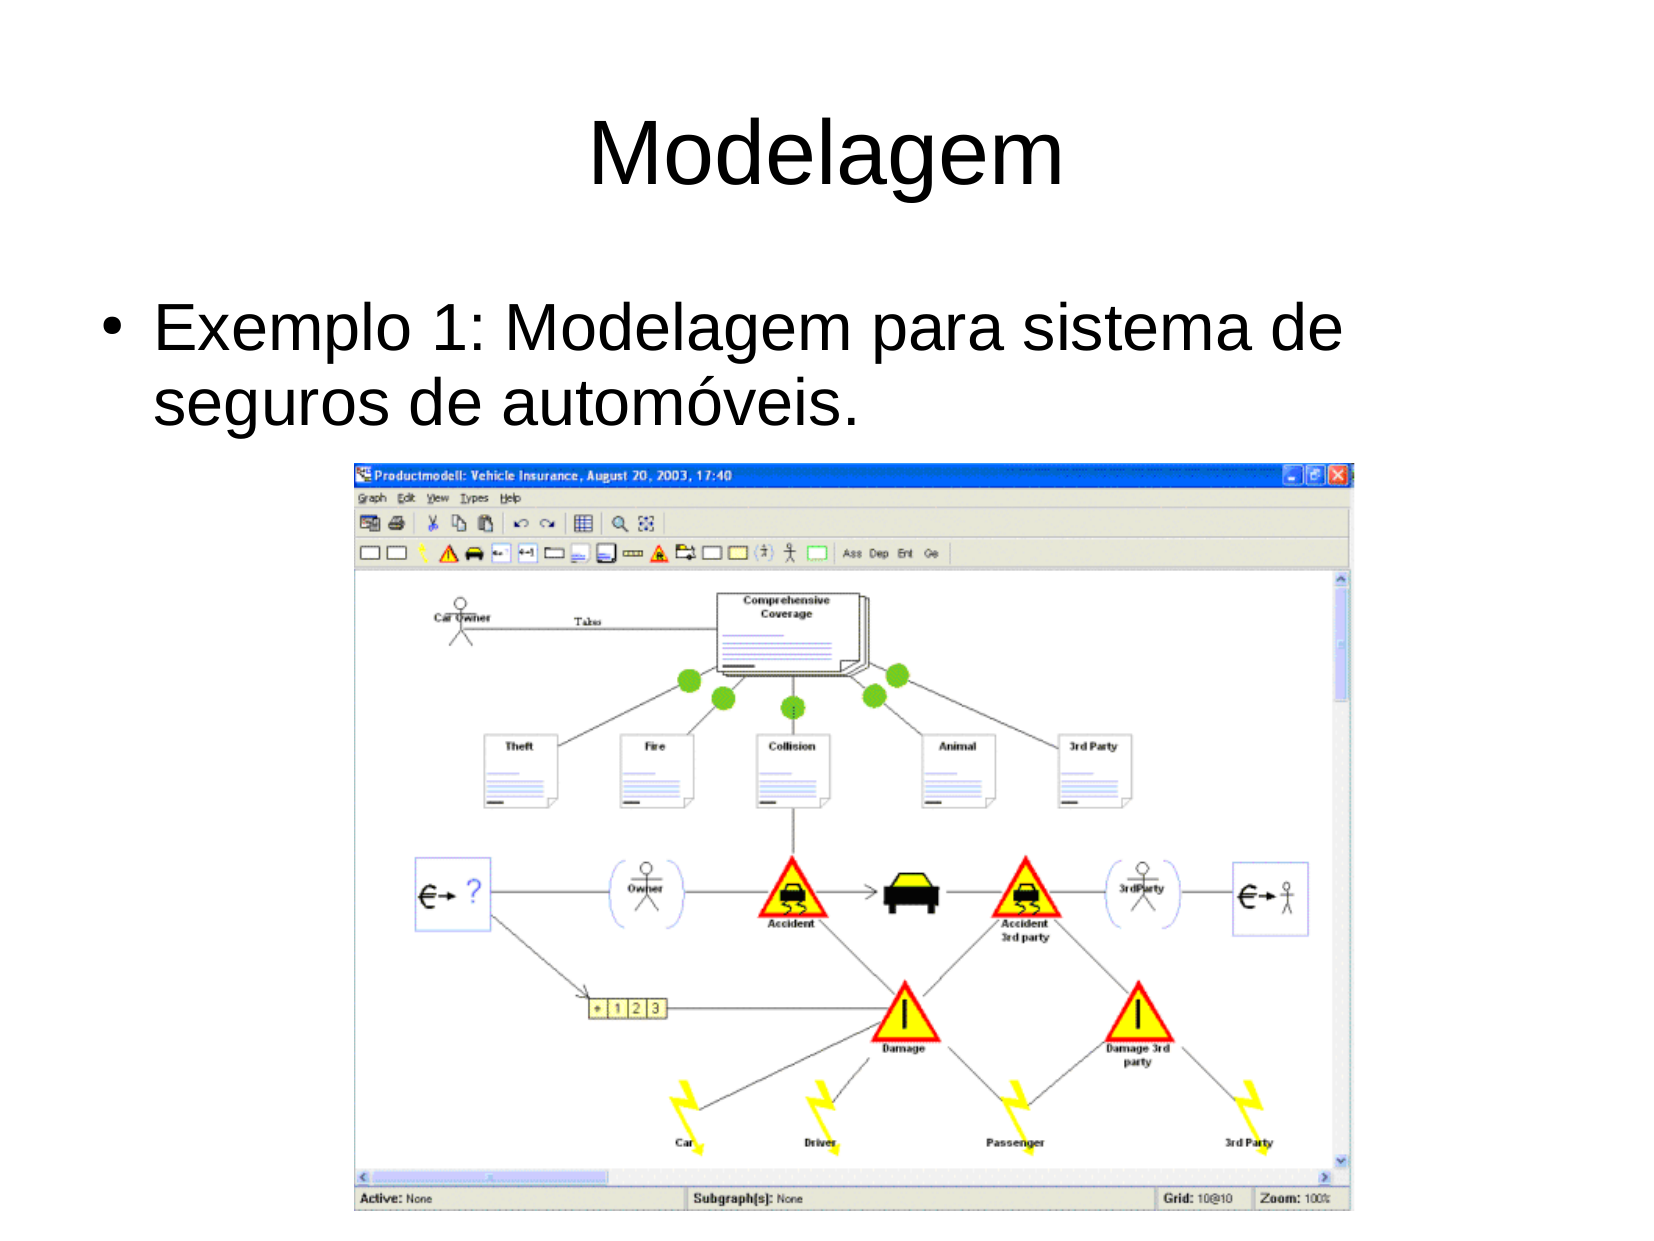

# Modelagem
Exemplo 1: Modelagem para sistema de seguros de automóveis.